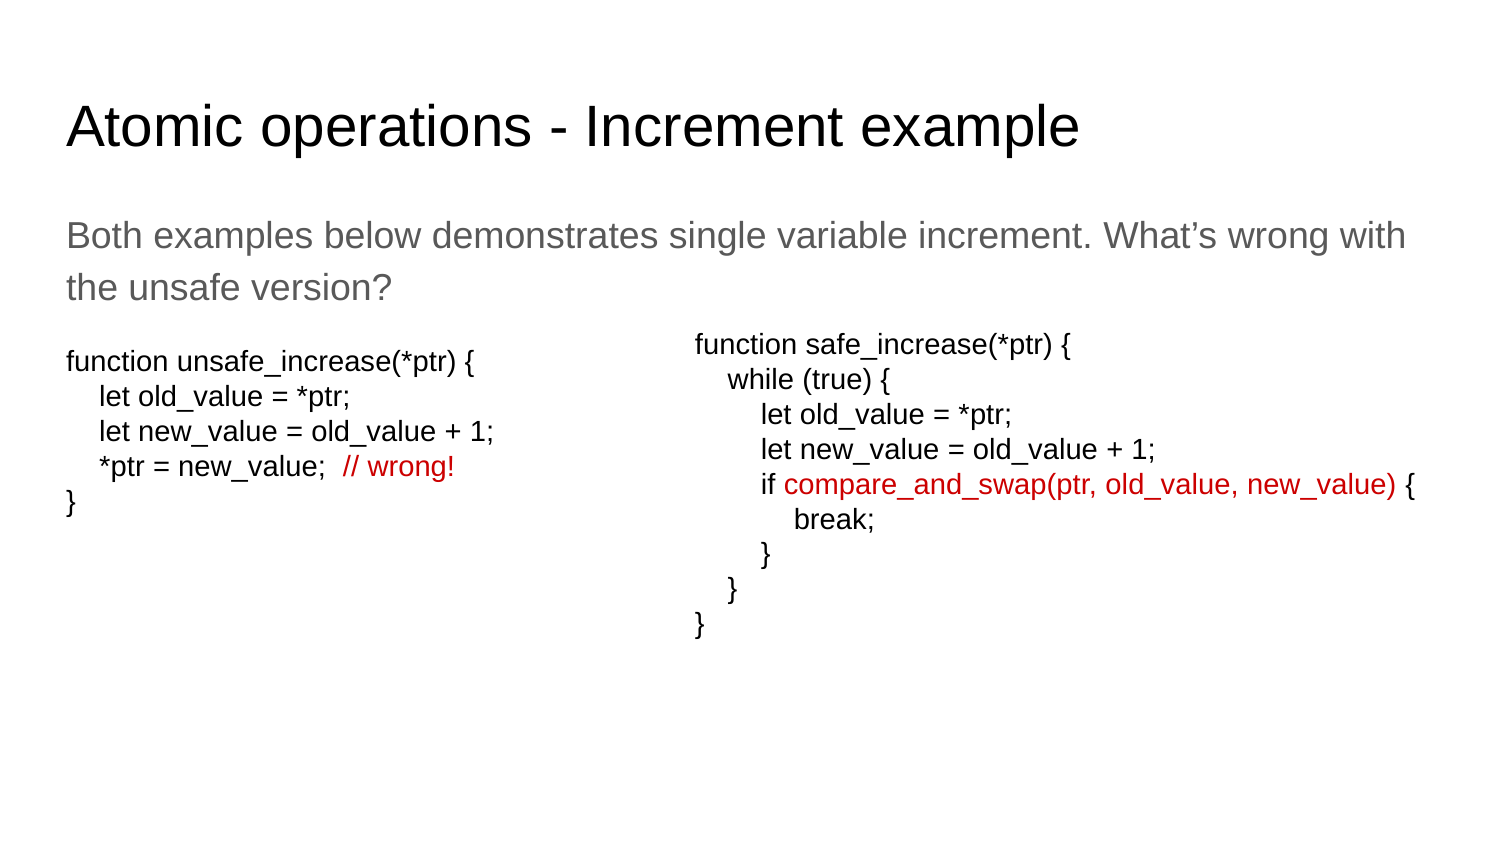

Atomic operations - Increment example
# Both examples below demonstrates single variable increment. What’s wrong with the unsafe version?
function safe_increase(*ptr) {
 while (true) {
 let old_value = *ptr;
 let new_value = old_value + 1;
 if compare_and_swap(ptr, old_value, new_value) {
 break;
 }
 }
}
function unsafe_increase(*ptr) {
 let old_value = *ptr;
 let new_value = old_value + 1;
 *ptr = new_value; // wrong!
}